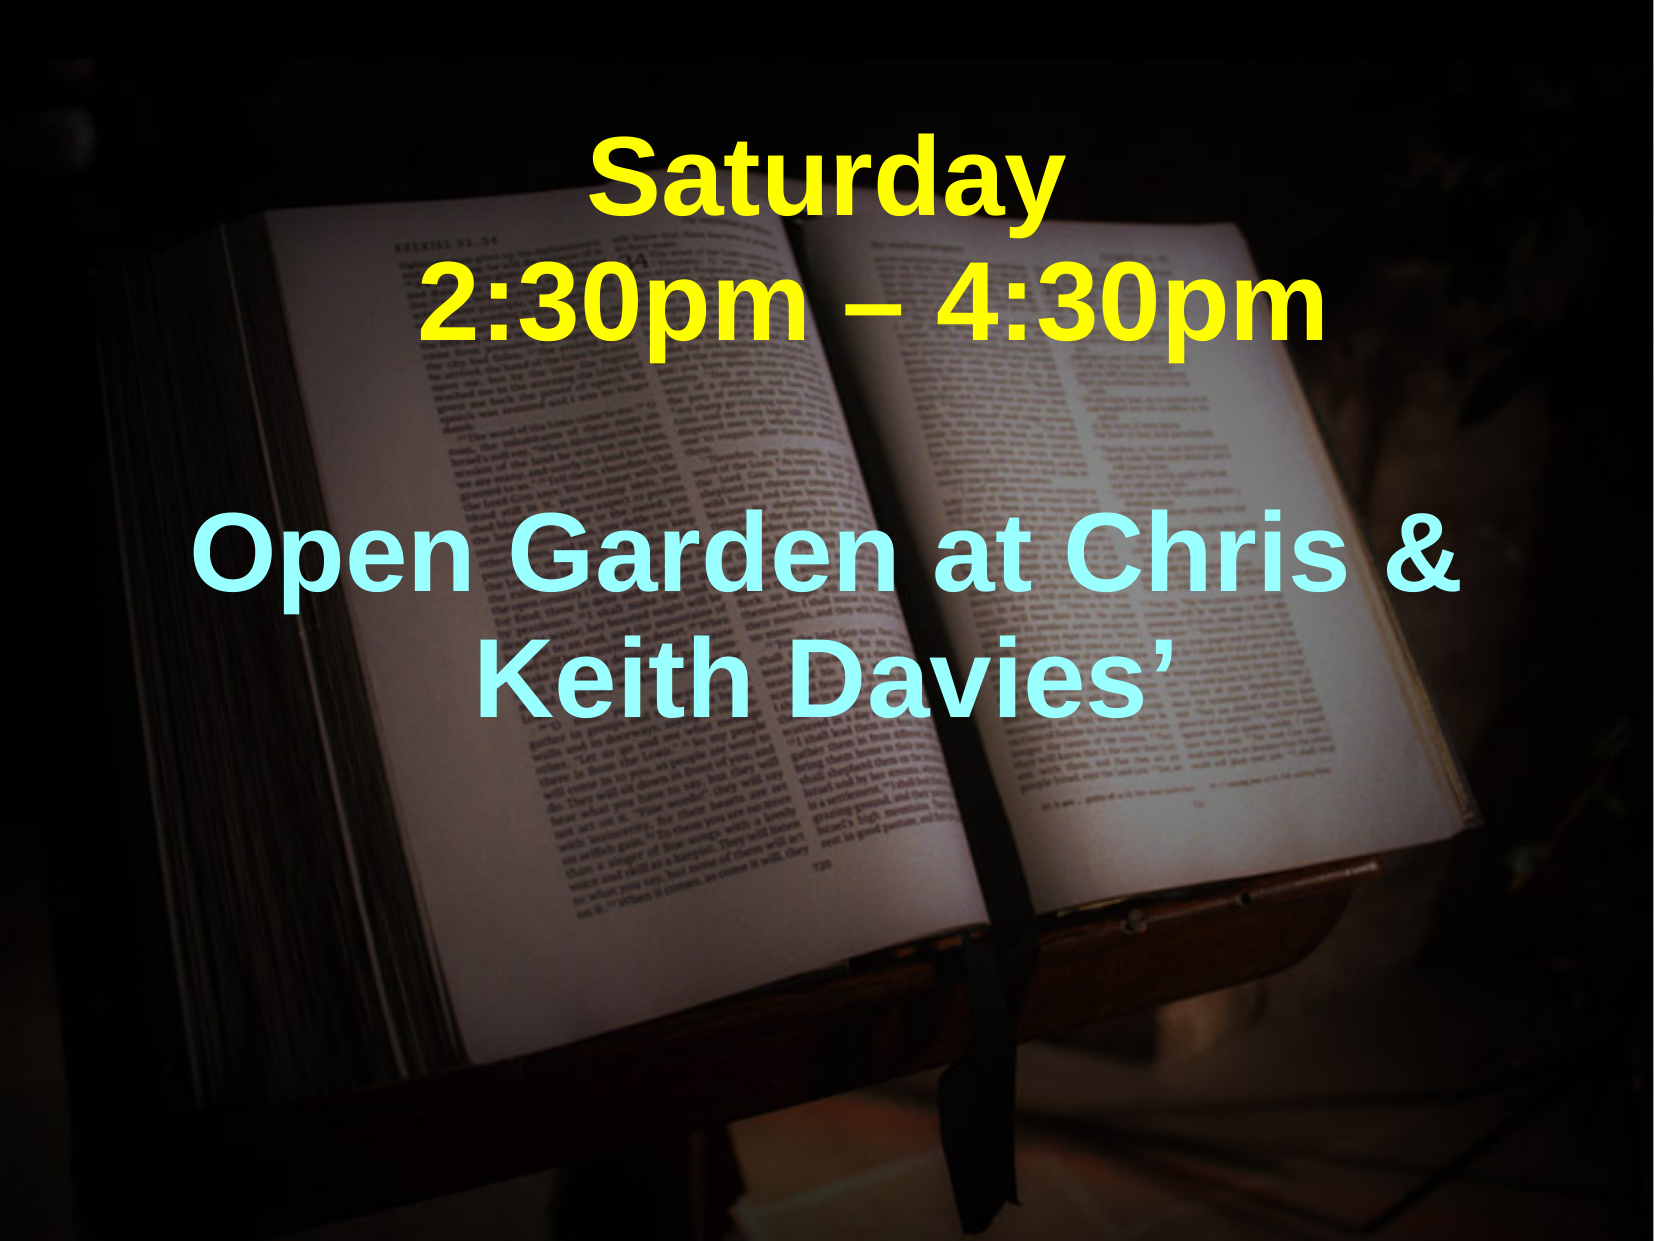

#
Saturday
 2:30pm – 4:30pm
Open Garden at Chris & Keith Davies’